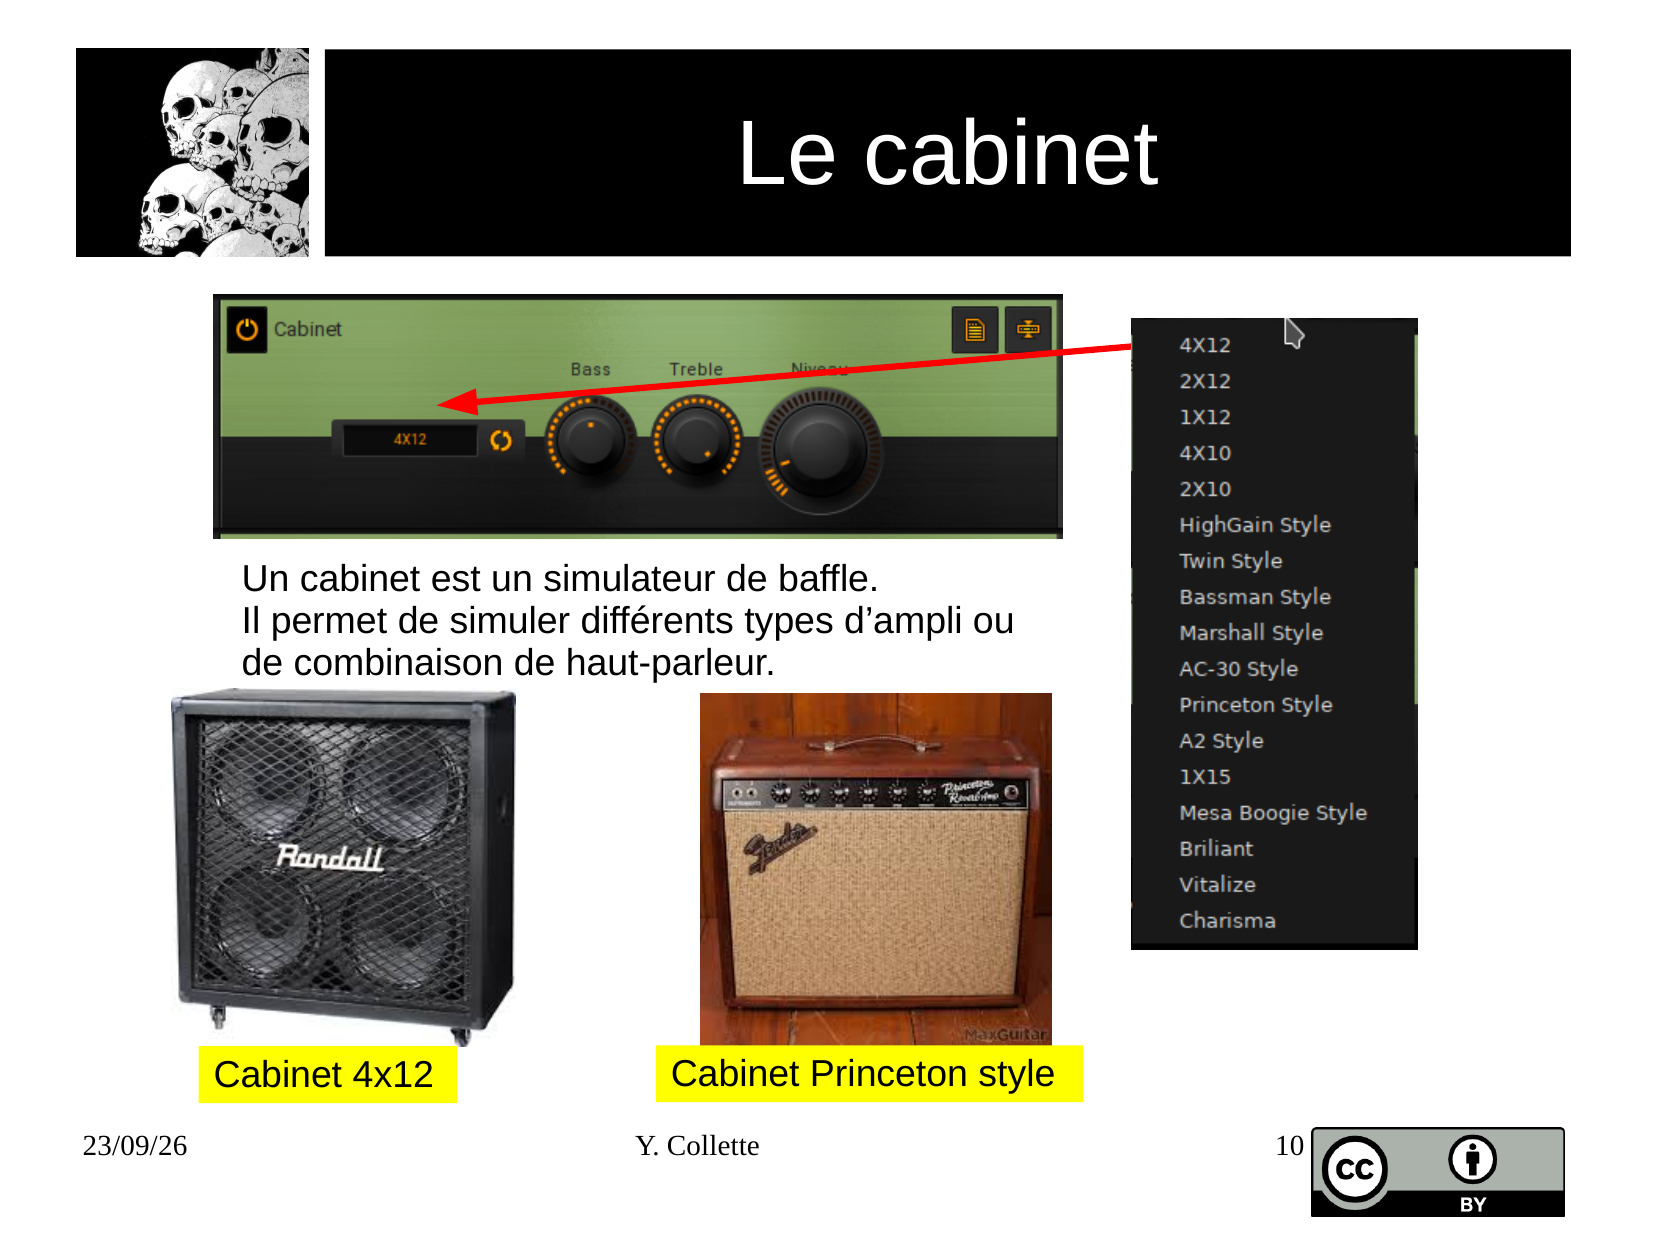

# Le cabinet
Un cabinet est un simulateur de baffle.
Il permet de simuler différents types d’ampli ou de combinaison de haut-parleur.
Cabinet Princeton style
Cabinet 4x12
Y. Collette
10